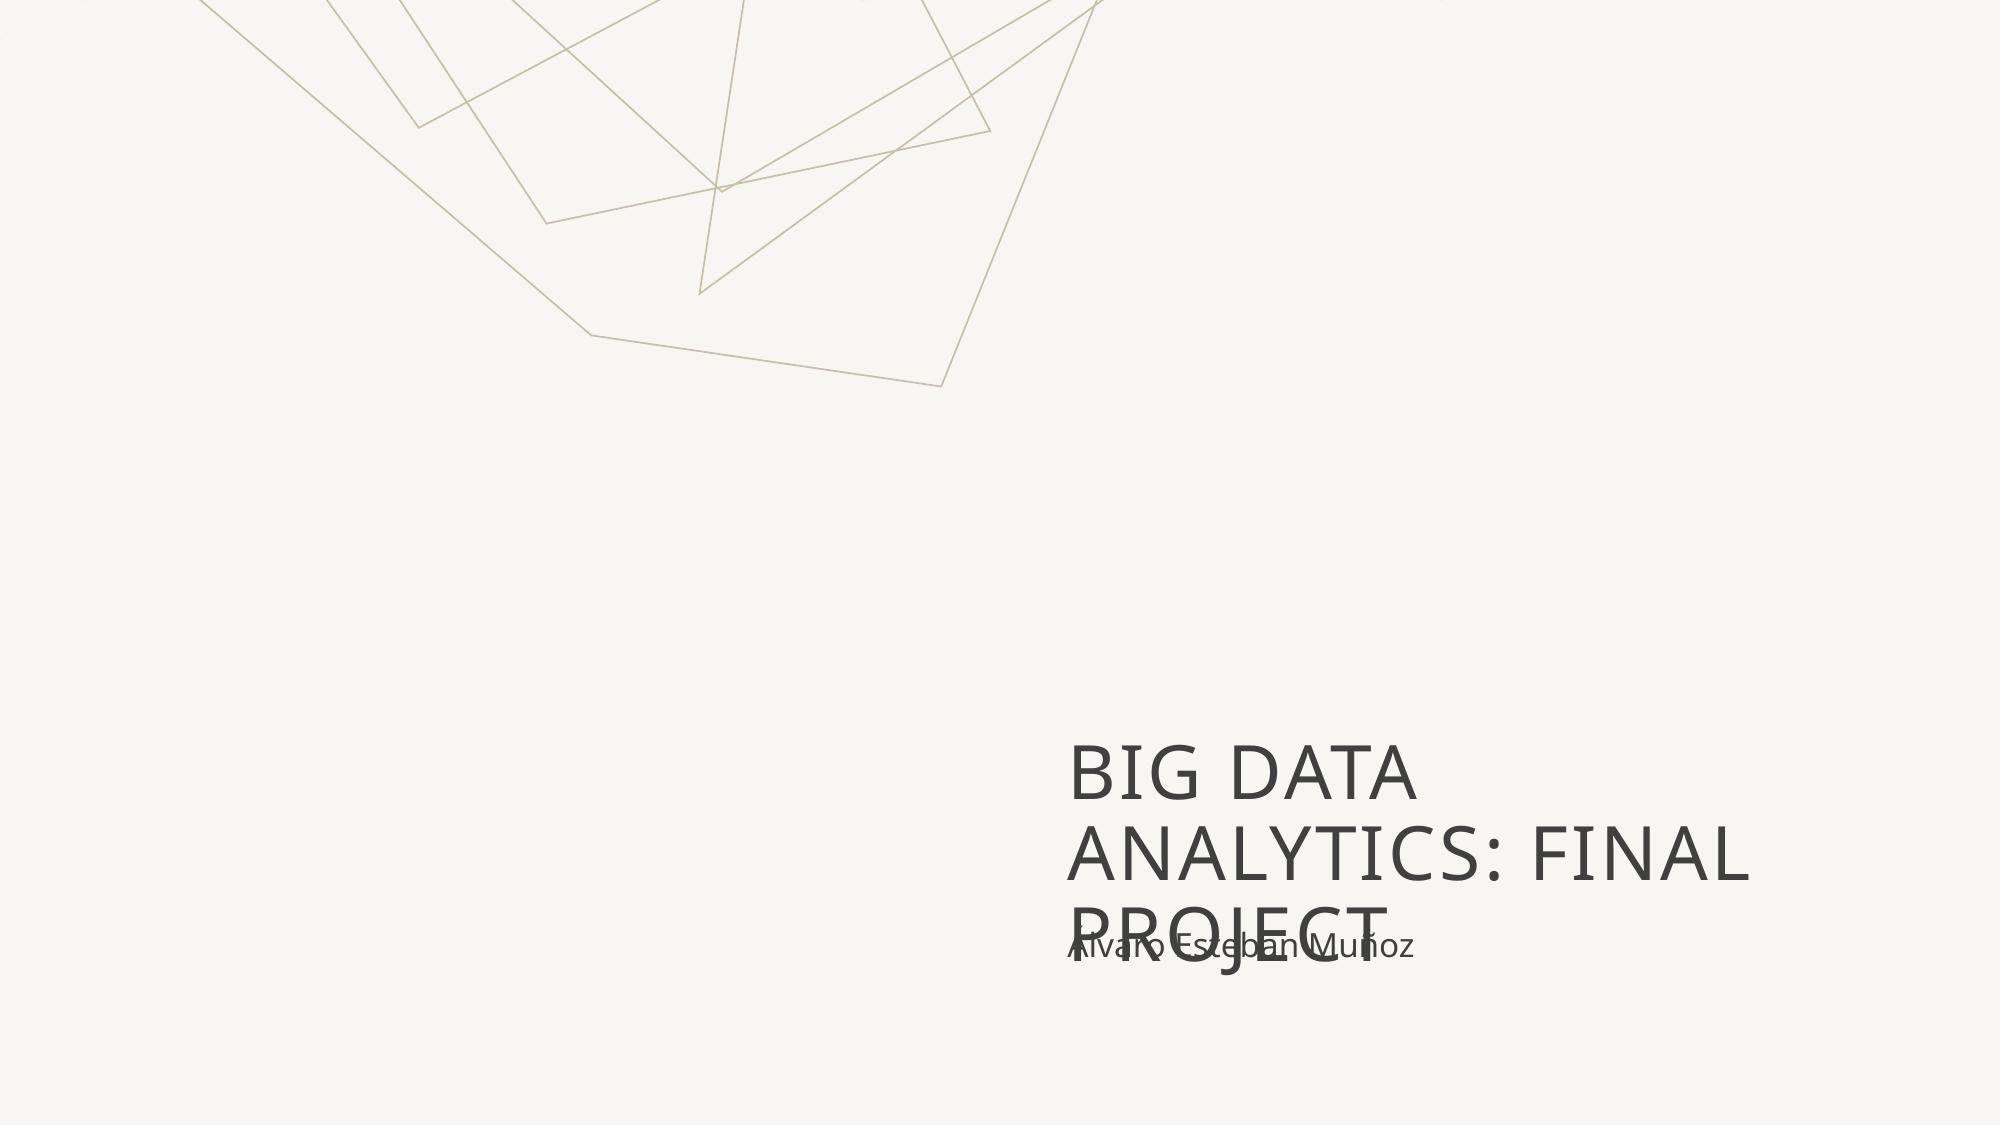

# Big data analytics: final Project
Álvaro Esteban Muñoz